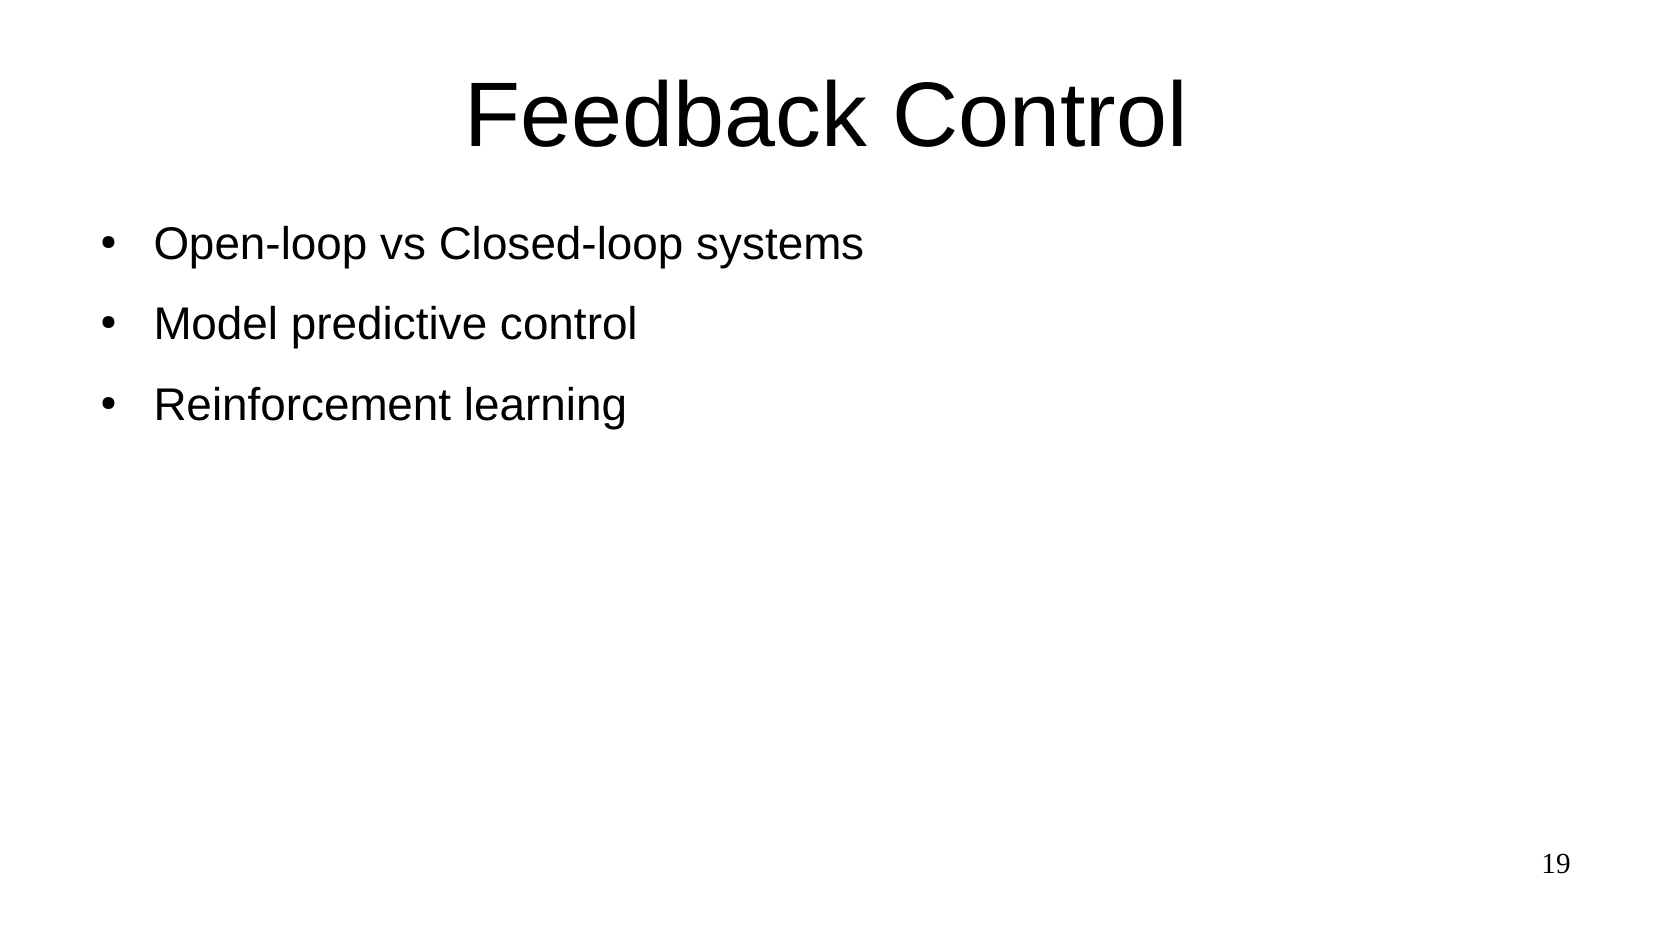

# Feedback Control
Open-loop vs Closed-loop systems
Model predictive control
Reinforcement learning
19